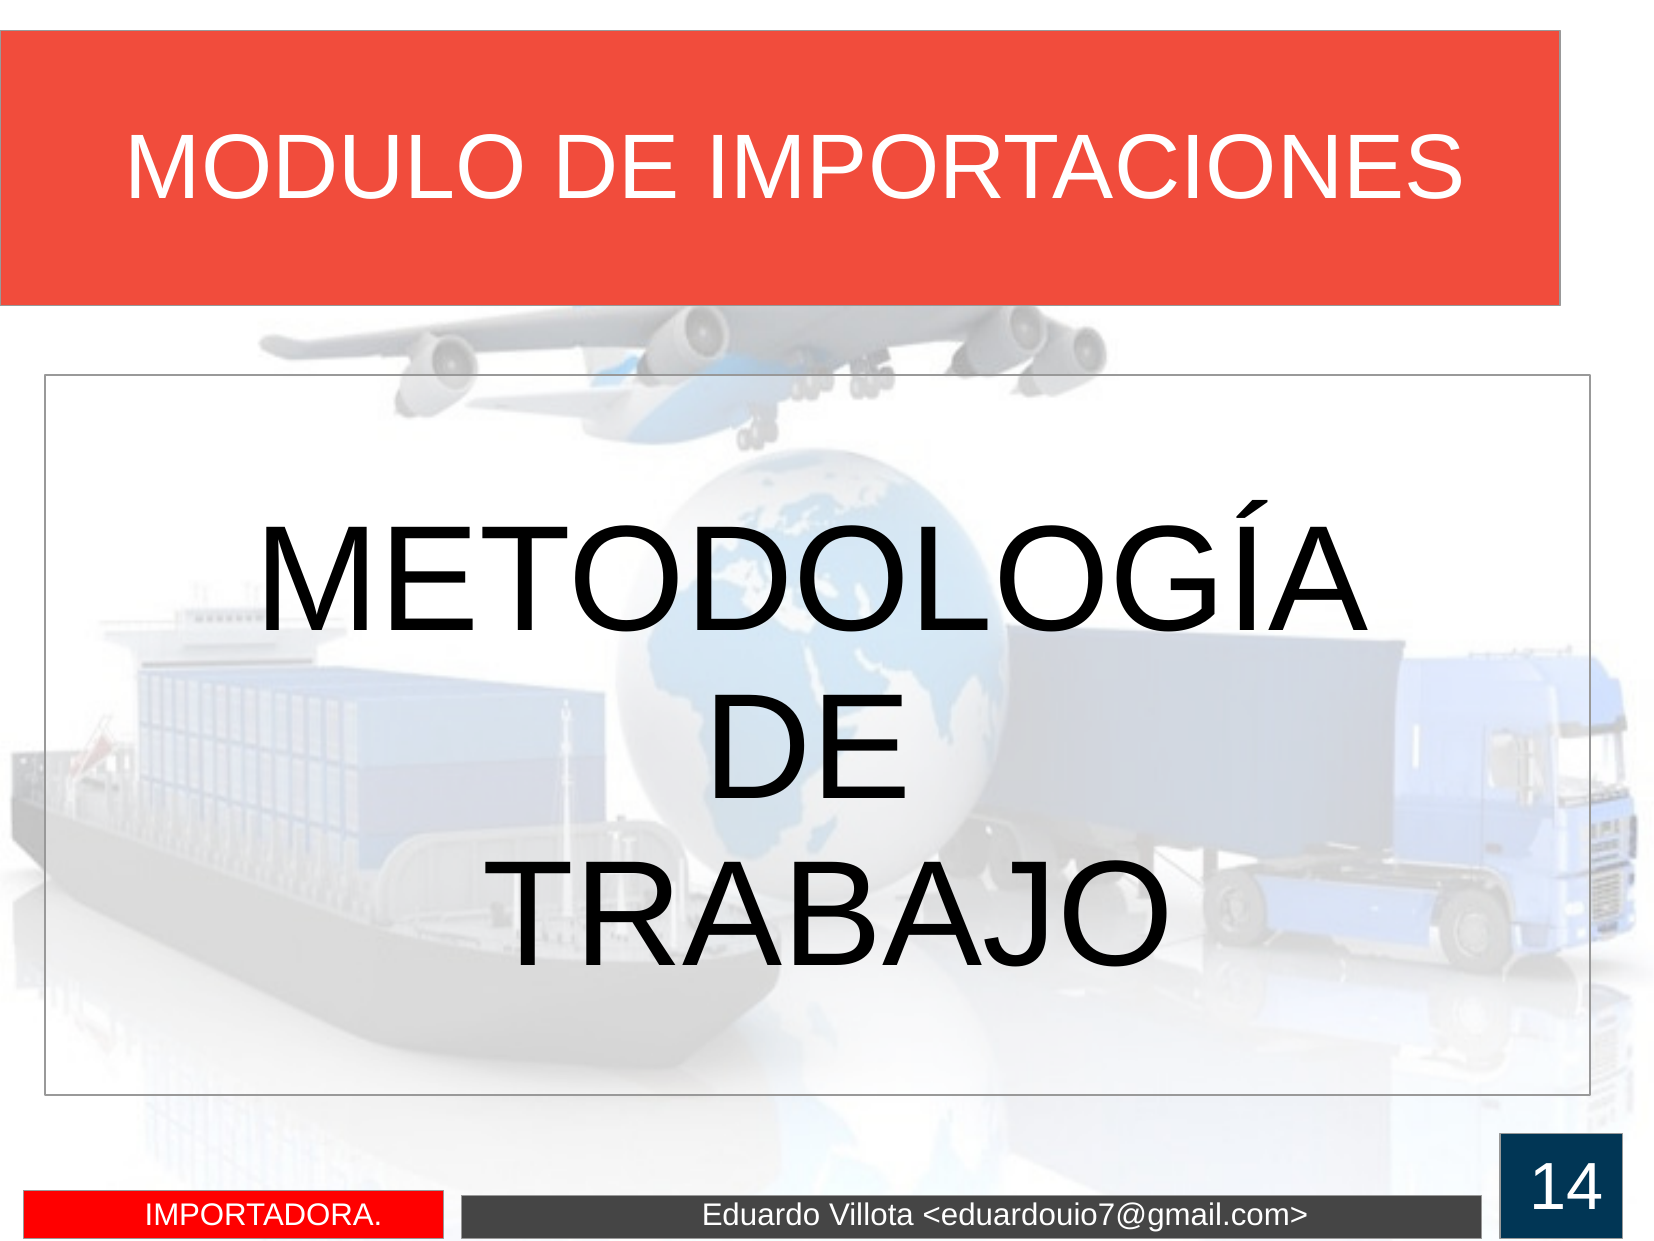

MODULO DE IMPORTACIONES
METODOLOGÍA
DE
TRABAJO
14
IMPORTADORA.
Eduardo Villota <eduardouio7@gmail.com>